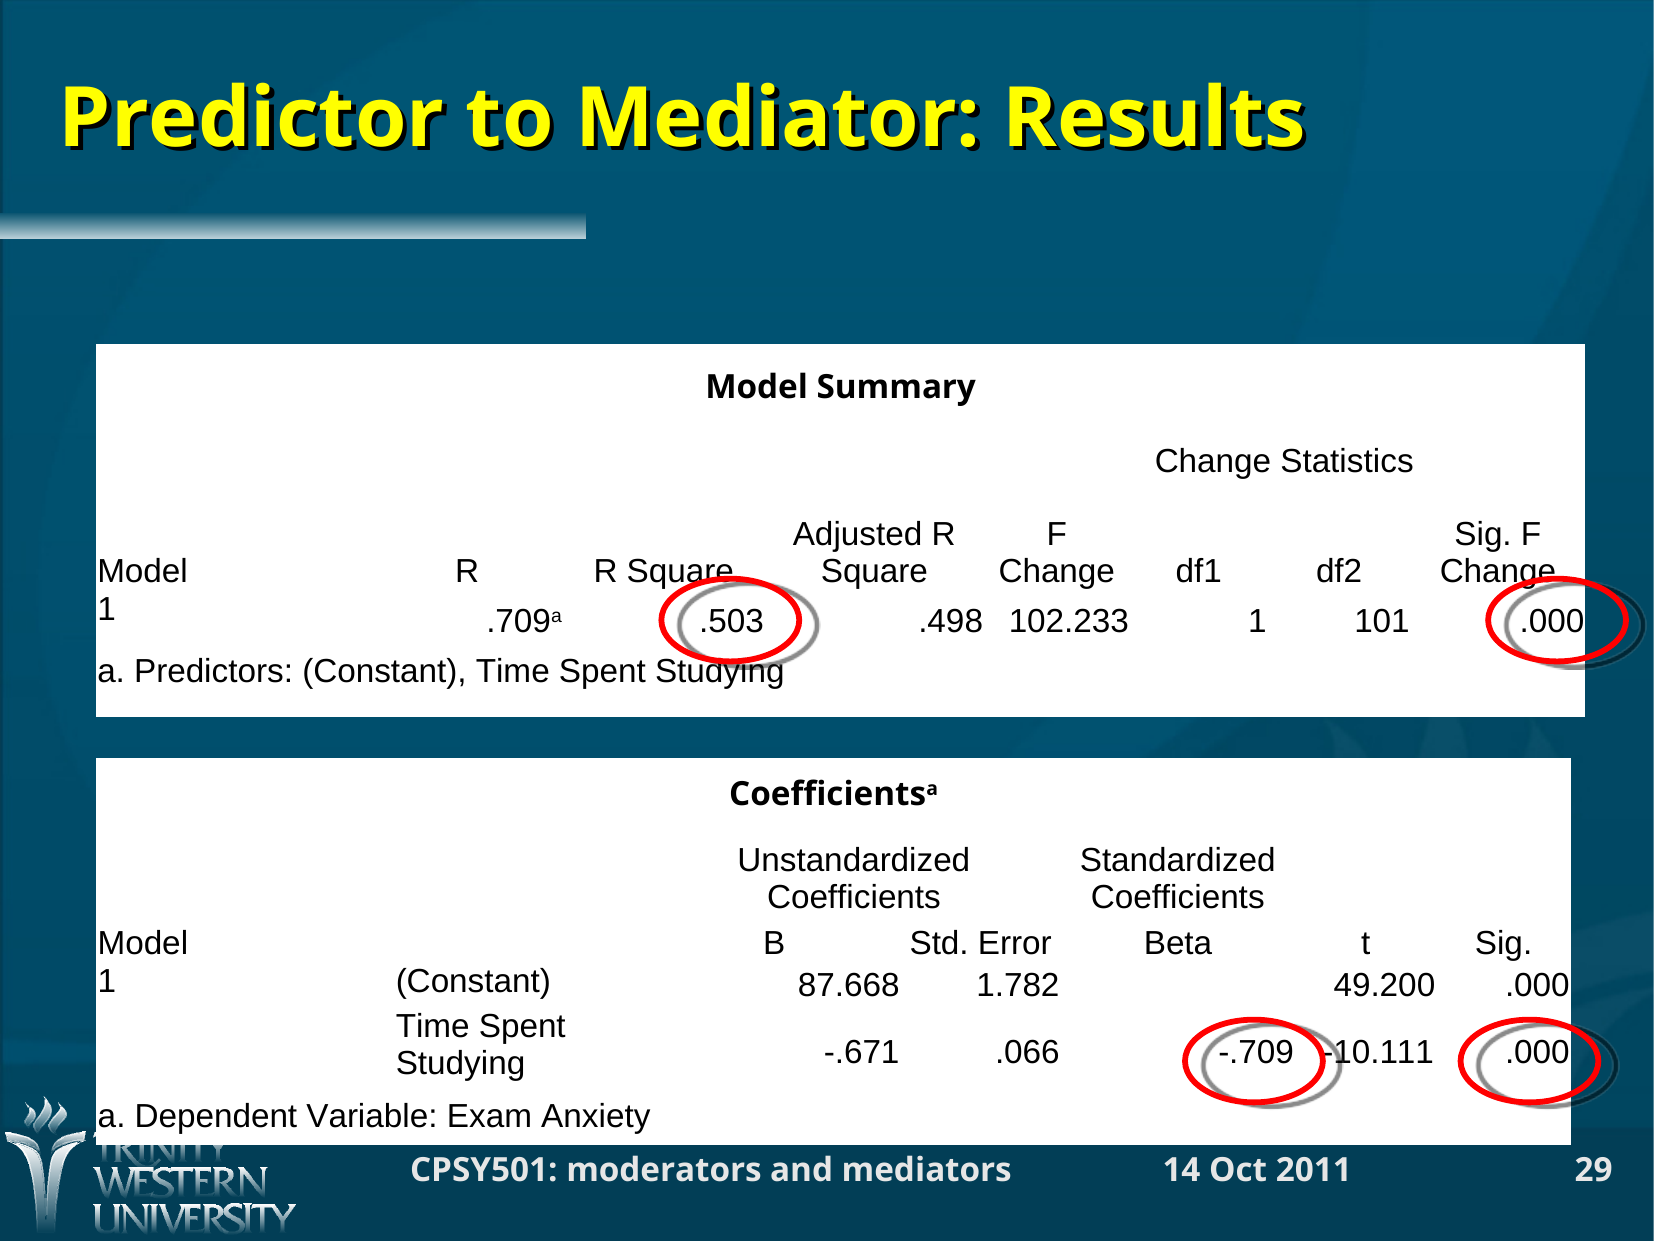

# Predictor to Mediator: Results
| Model Summary | | | | | | | |
| --- | --- | --- | --- | --- | --- | --- | --- |
| Model | R | R Square | Adjusted R Square | Change Statistics | | | |
| | | | | F Change | df1 | df2 | Sig. F Change |
| 1 | .709a | .503 | .498 | 102.233 | 1 | 101 | .000 |
| a. Predictors: (Constant), Time Spent Studying | | | | | | | |
| Coefficientsa | | | | | | |
| --- | --- | --- | --- | --- | --- | --- |
| Model | | Unstandardized Coefficients | | Standardized Coefficients | t | Sig. |
| | | B | Std. Error | Beta | | |
| 1 | (Constant) | 87.668 | 1.782 | | 49.200 | .000 |
| | Time Spent Studying | -.671 | .066 | -.709 | -10.111 | .000 |
| a. Dependent Variable: Exam Anxiety | | | | | | |
CPSY501: moderators and mediators
14 Oct 2011
29